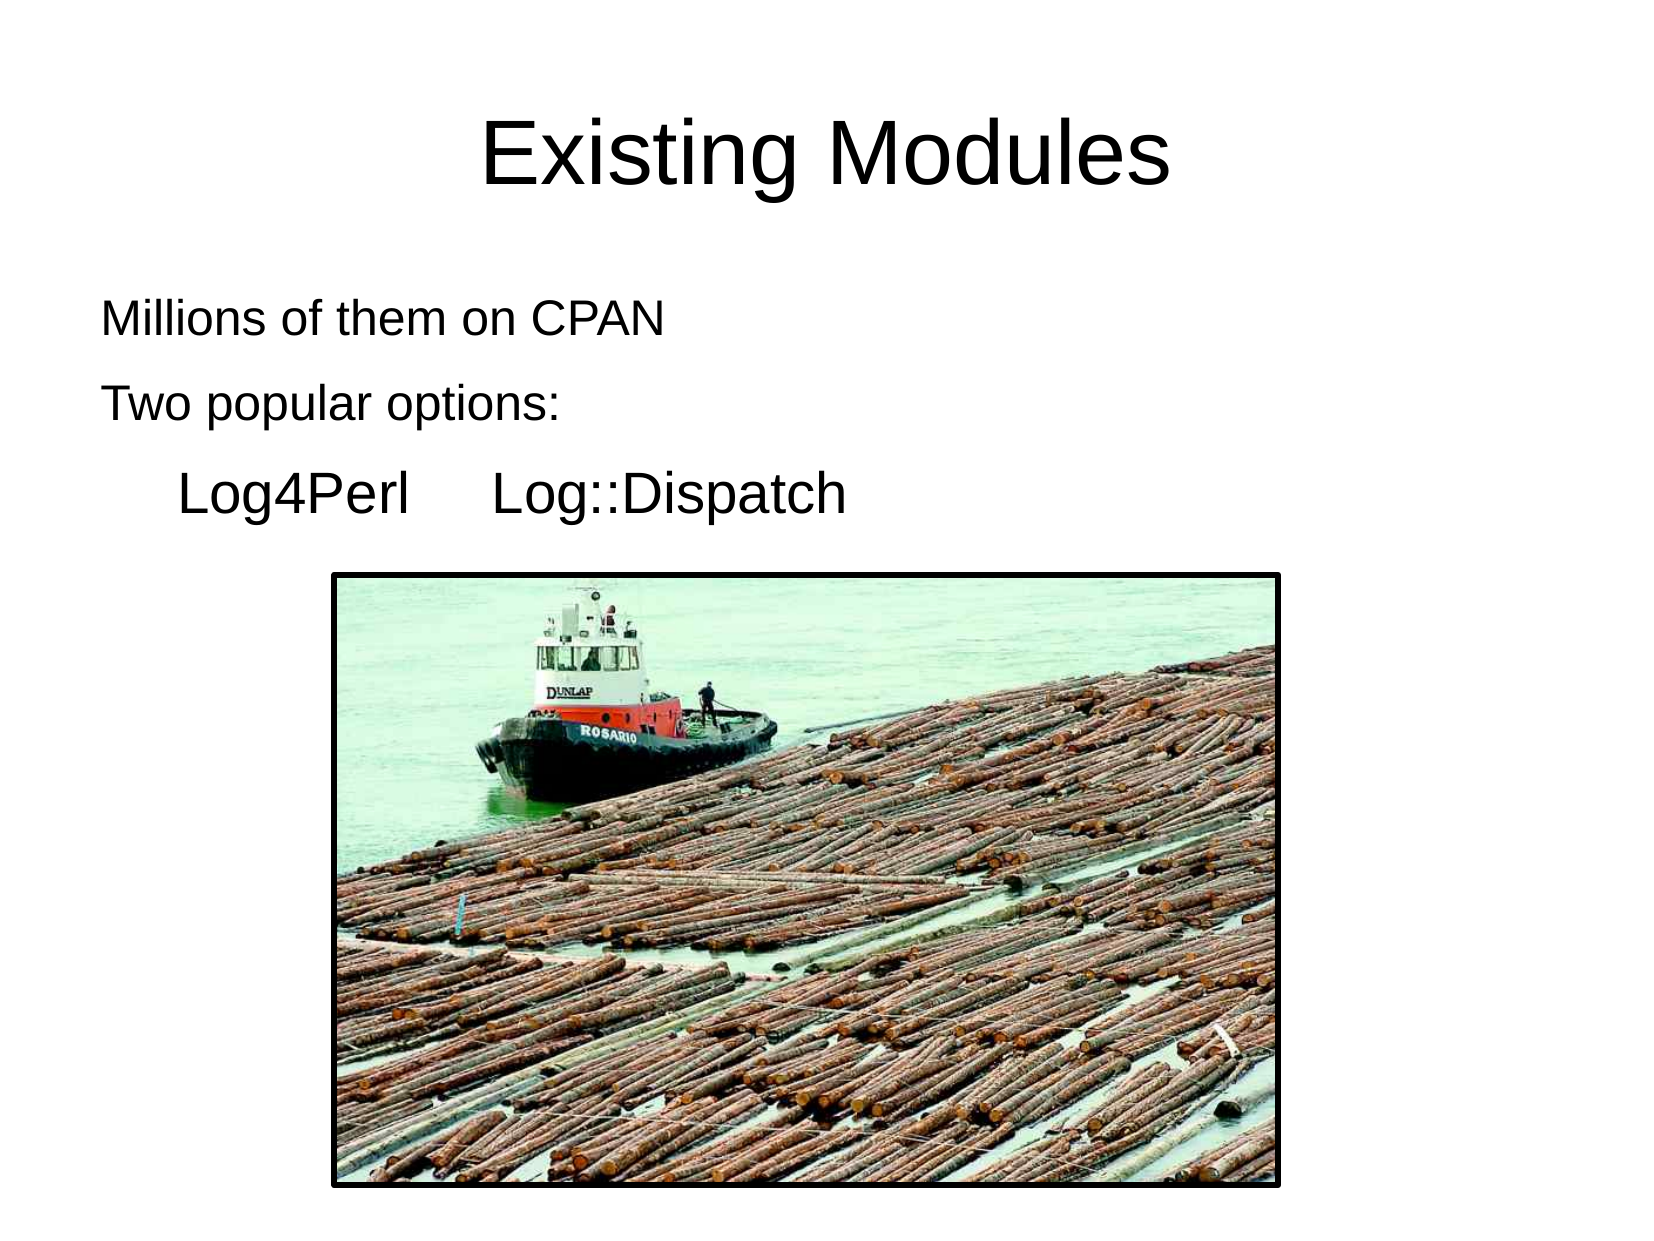

# Existing Modules
Millions of them on CPAN
Two popular options:
Log4Perl Log::Dispatch